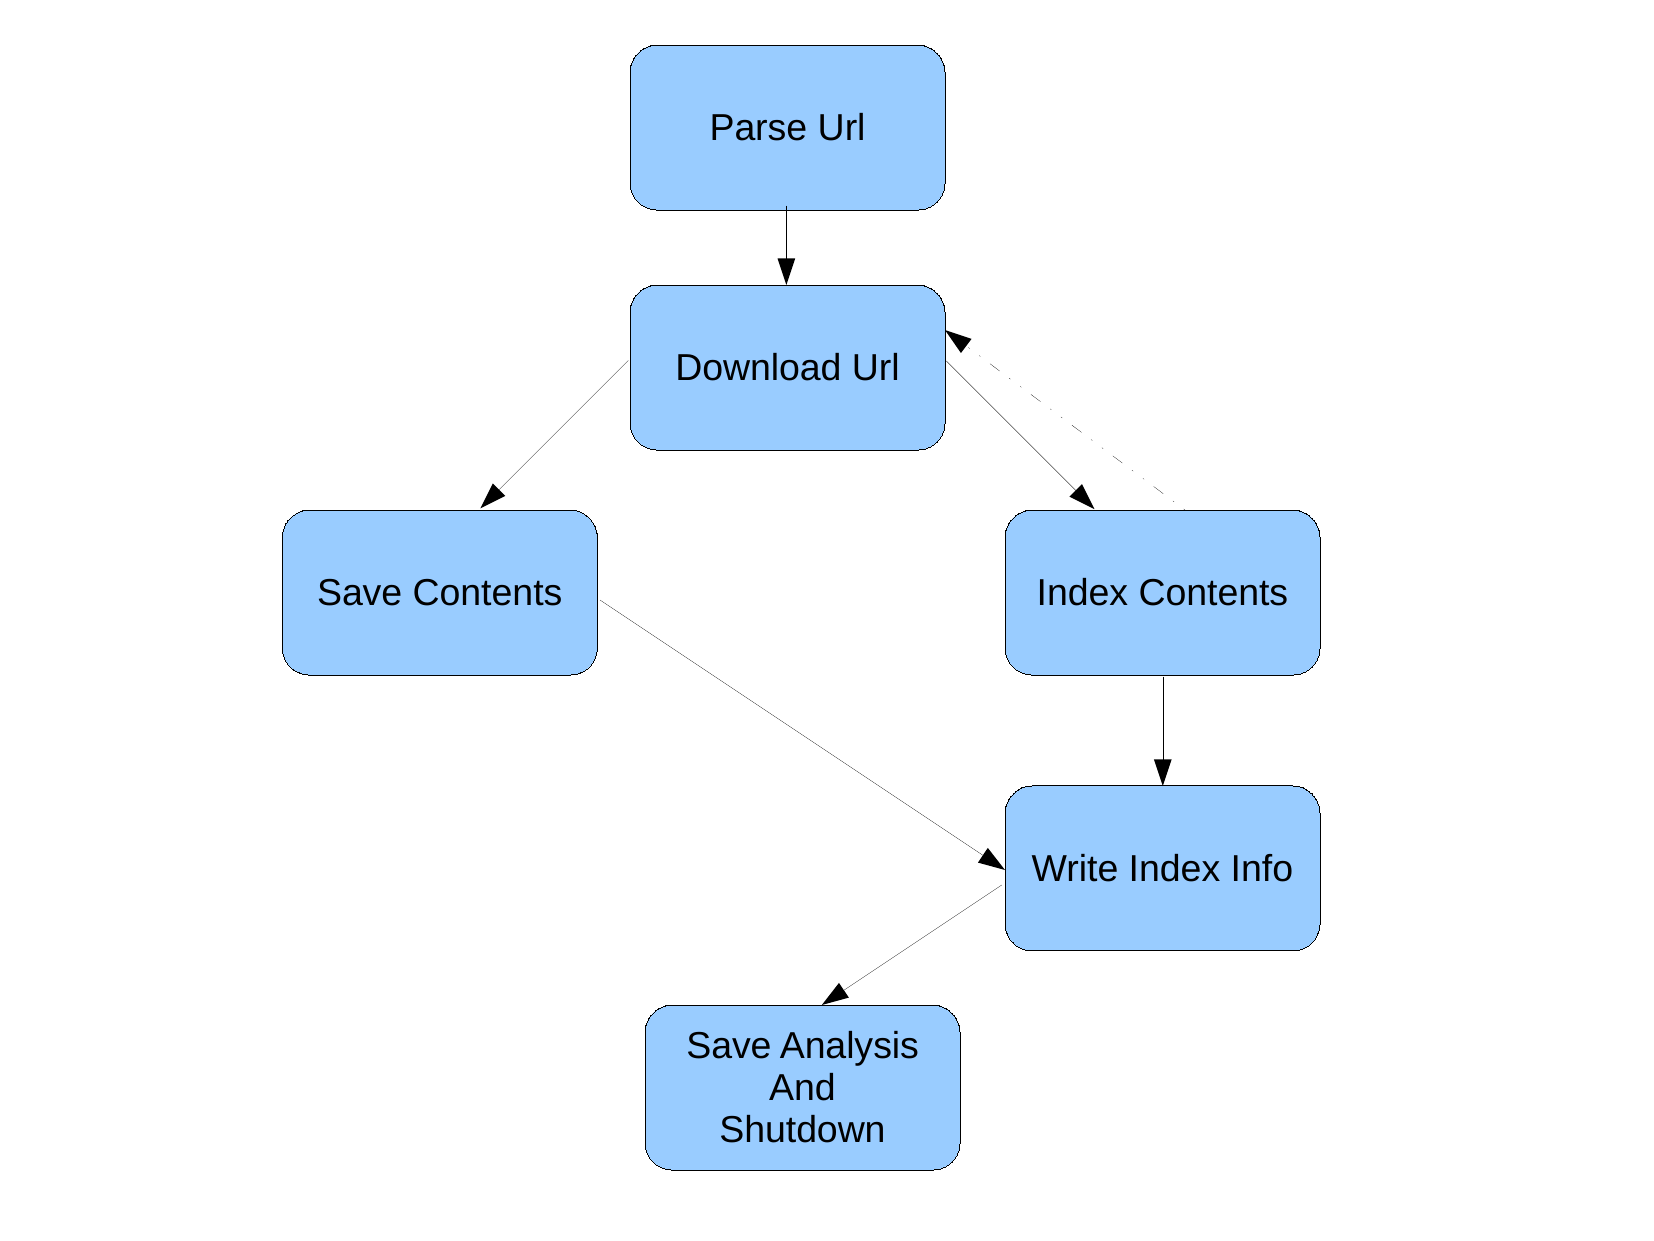

Parse Url
Download Url
Save Contents
Index Contents
Write Index Info
Save Analysis
And
Shutdown